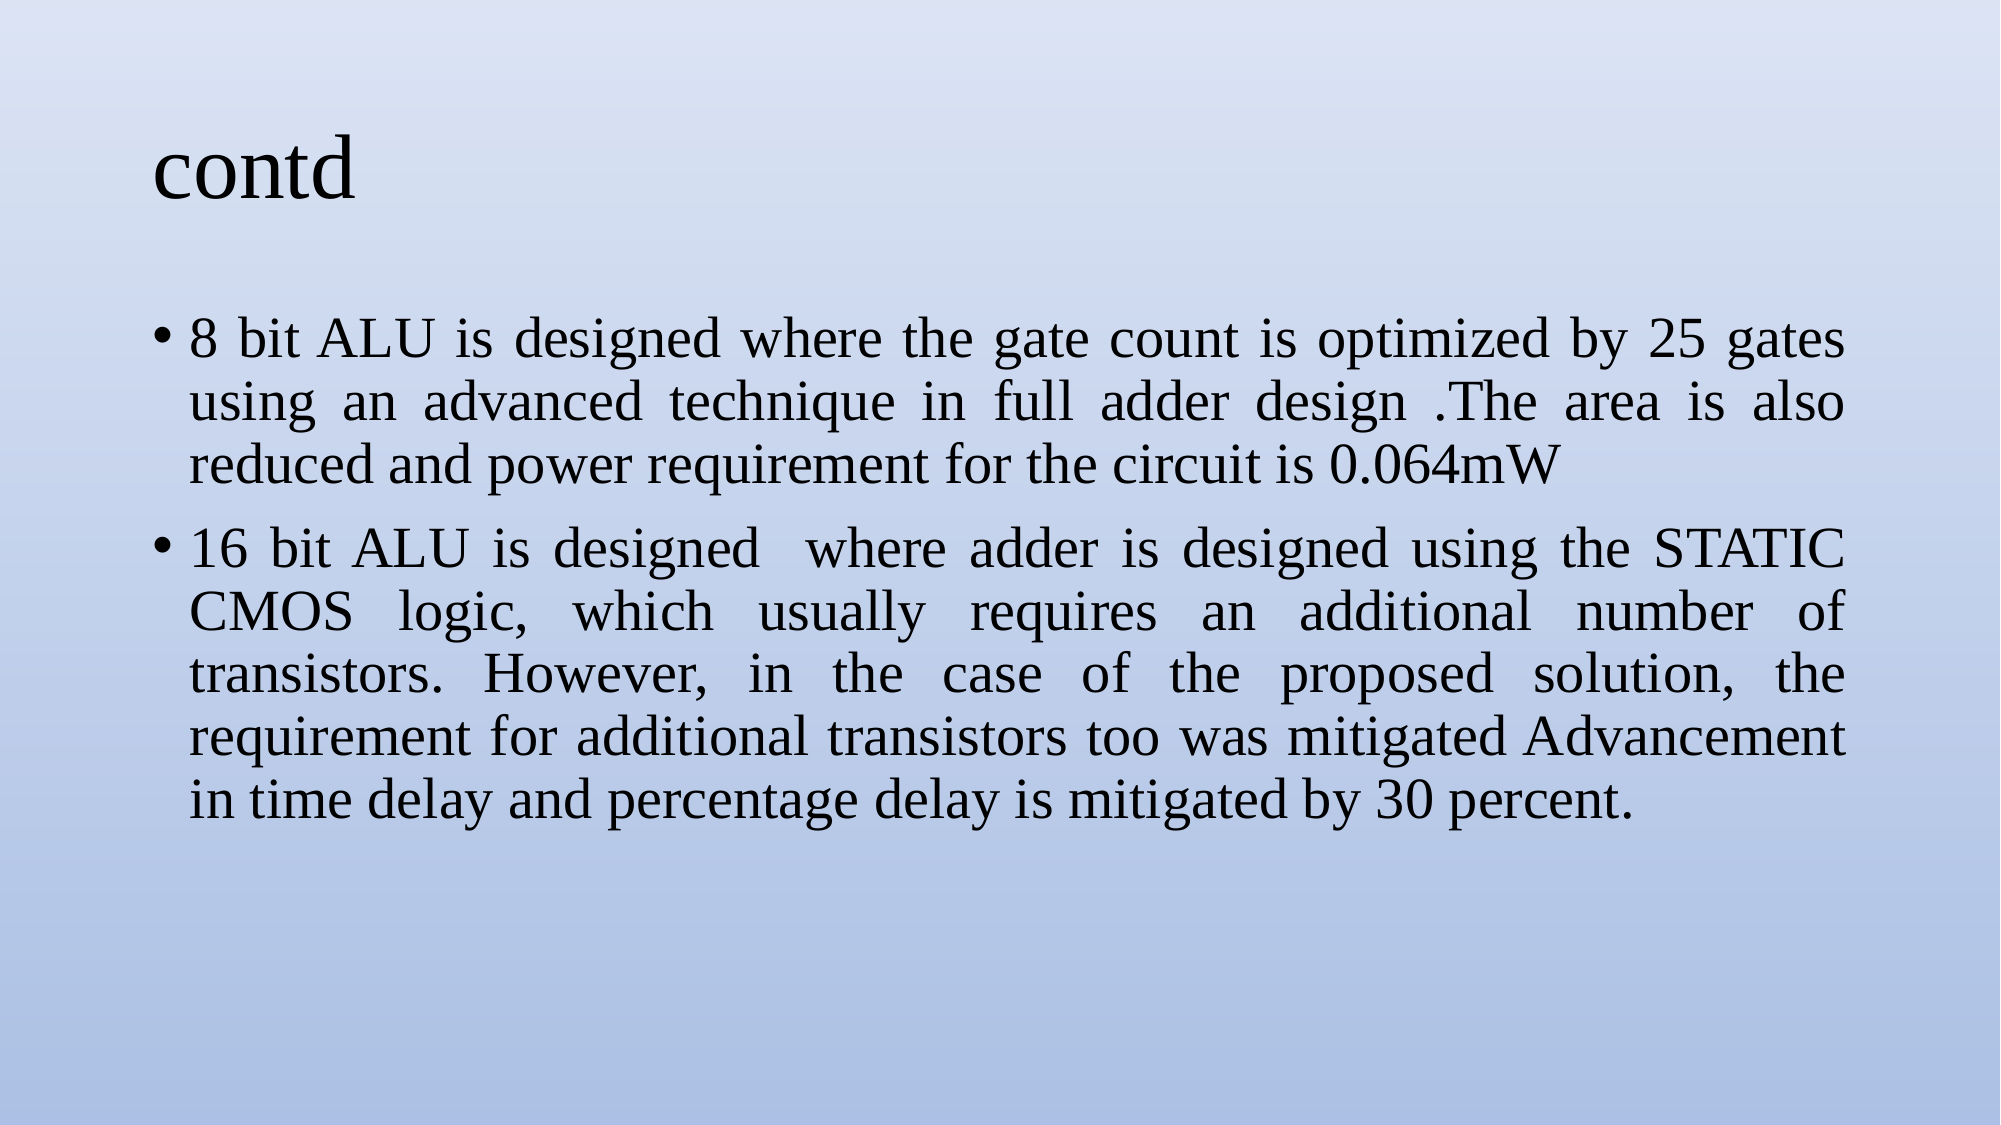

# contd
8 bit ALU is designed where the gate count is optimized by 25 gates using an advanced technique in full adder design .The area is also reduced and power requirement for the circuit is 0.064mW
16 bit ALU is designed where adder is designed using the STATIC CMOS logic, which usually requires an additional number of transistors. However, in the case of the proposed solution, the requirement for additional transistors too was mitigated Advancement in time delay and percentage delay is mitigated by 30 percent.